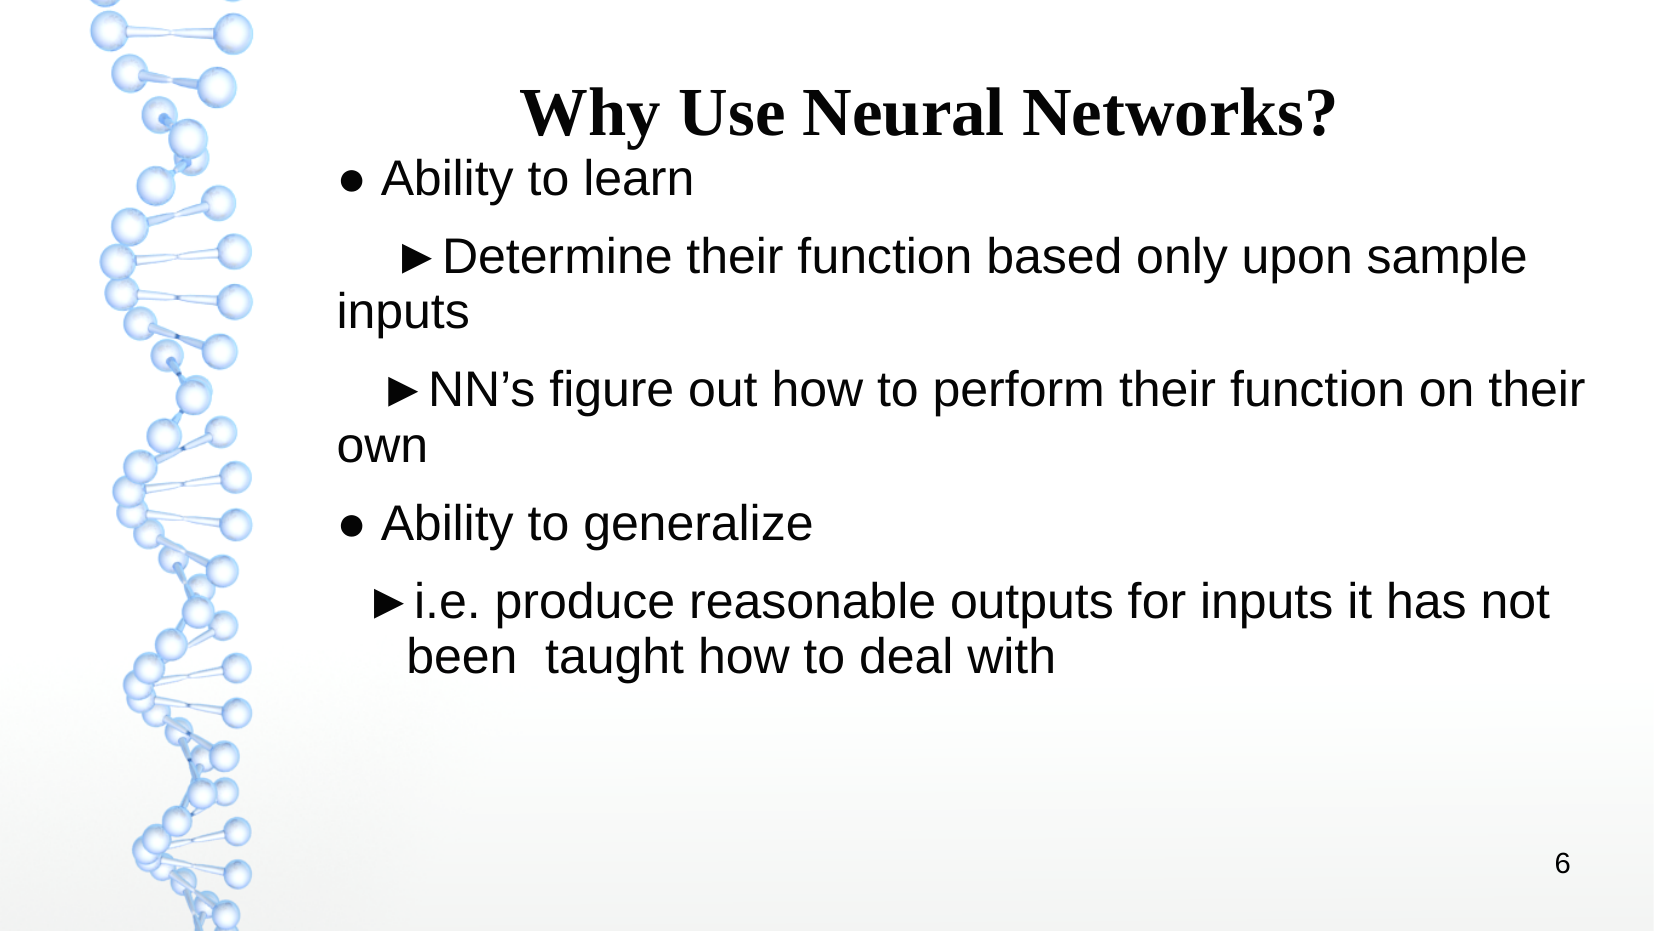

# Why Use Neural Networks?
● Ability to learn
 ►Determine their function based only upon sample inputs
 ►NN’s figure out how to perform their function on their own
● Ability to generalize
 ►i.e. produce reasonable outputs for inputs it has not been taught how to deal with
6